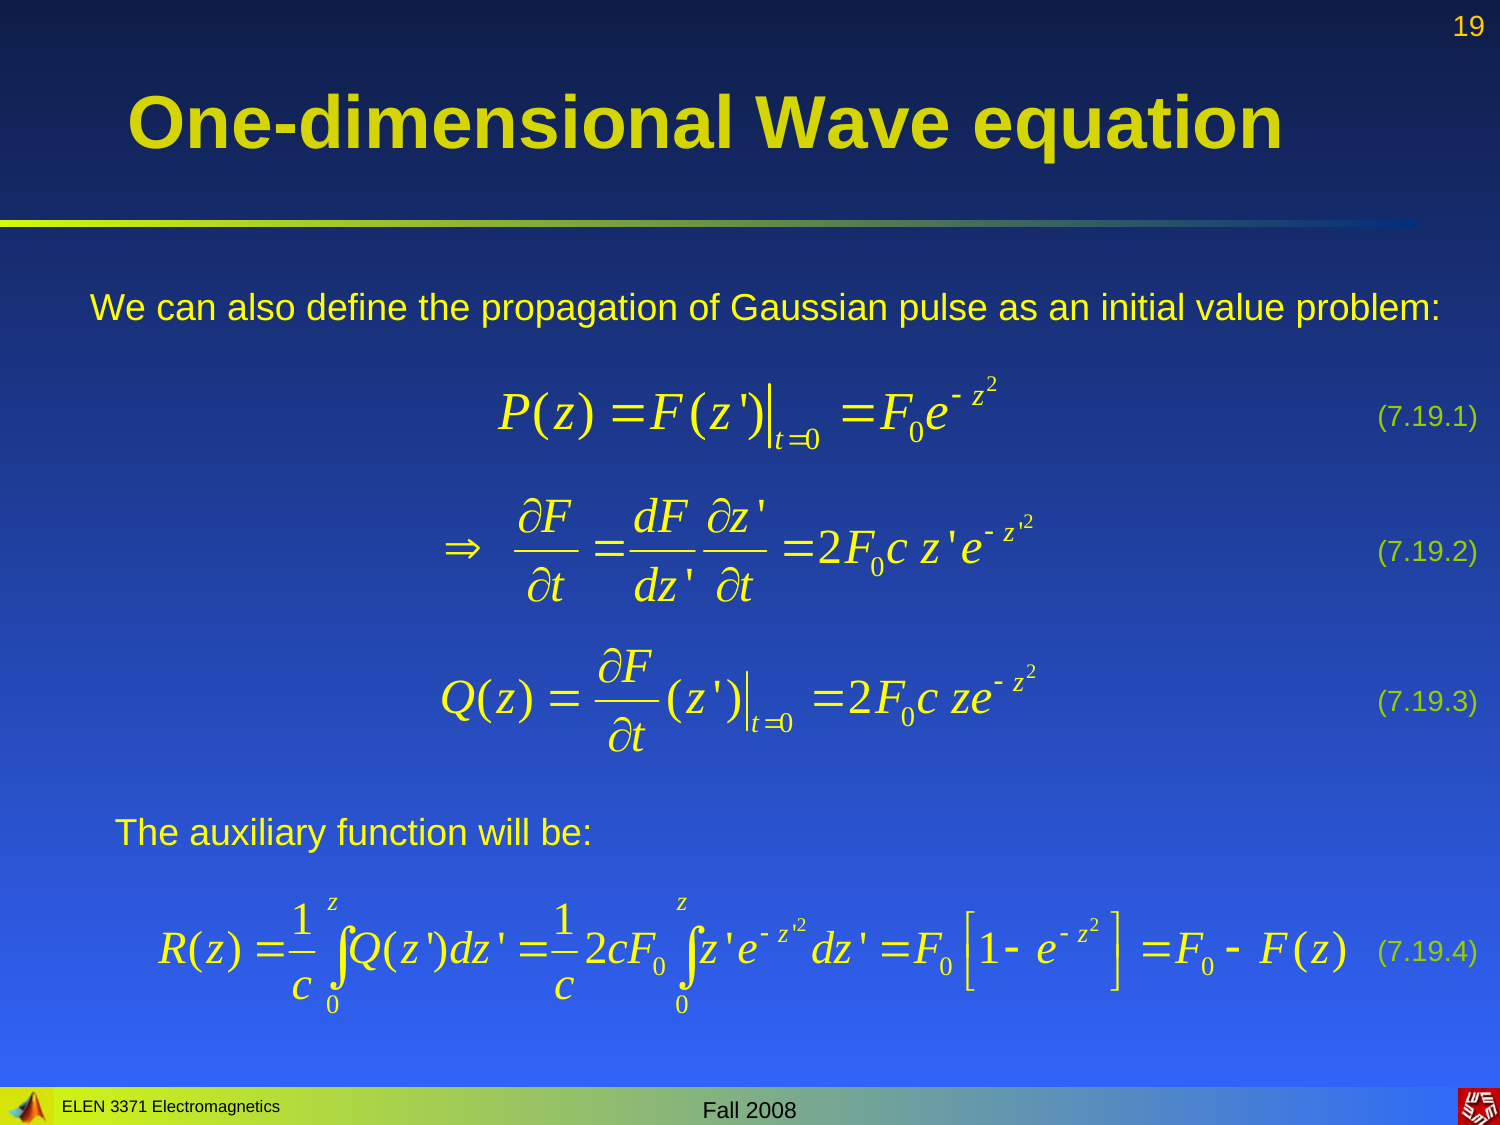

# One-dimensional Wave equation
We can also define the propagation of Gaussian pulse as an initial value problem:
(7.19.1)
(7.19.2)
(7.19.3)
The auxiliary function will be:
(7.19.4)